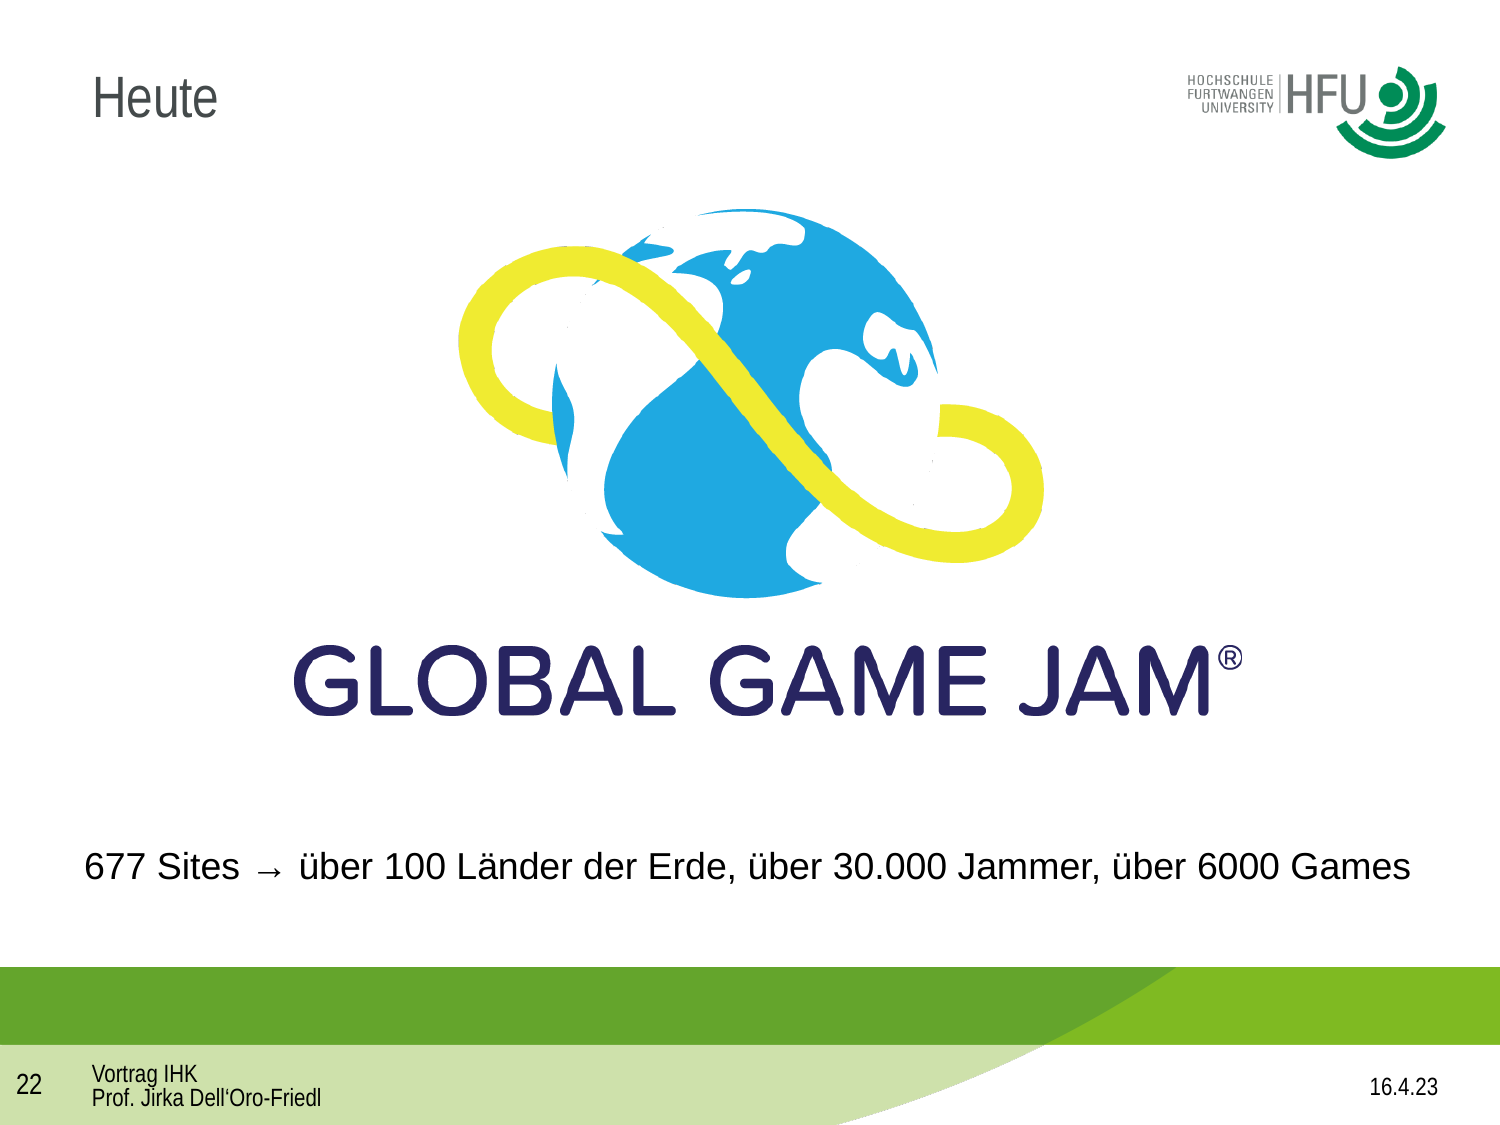

# Heute
677 Sites → über 100 Länder der Erde, über 30.000 Jammer, über 6000 Games